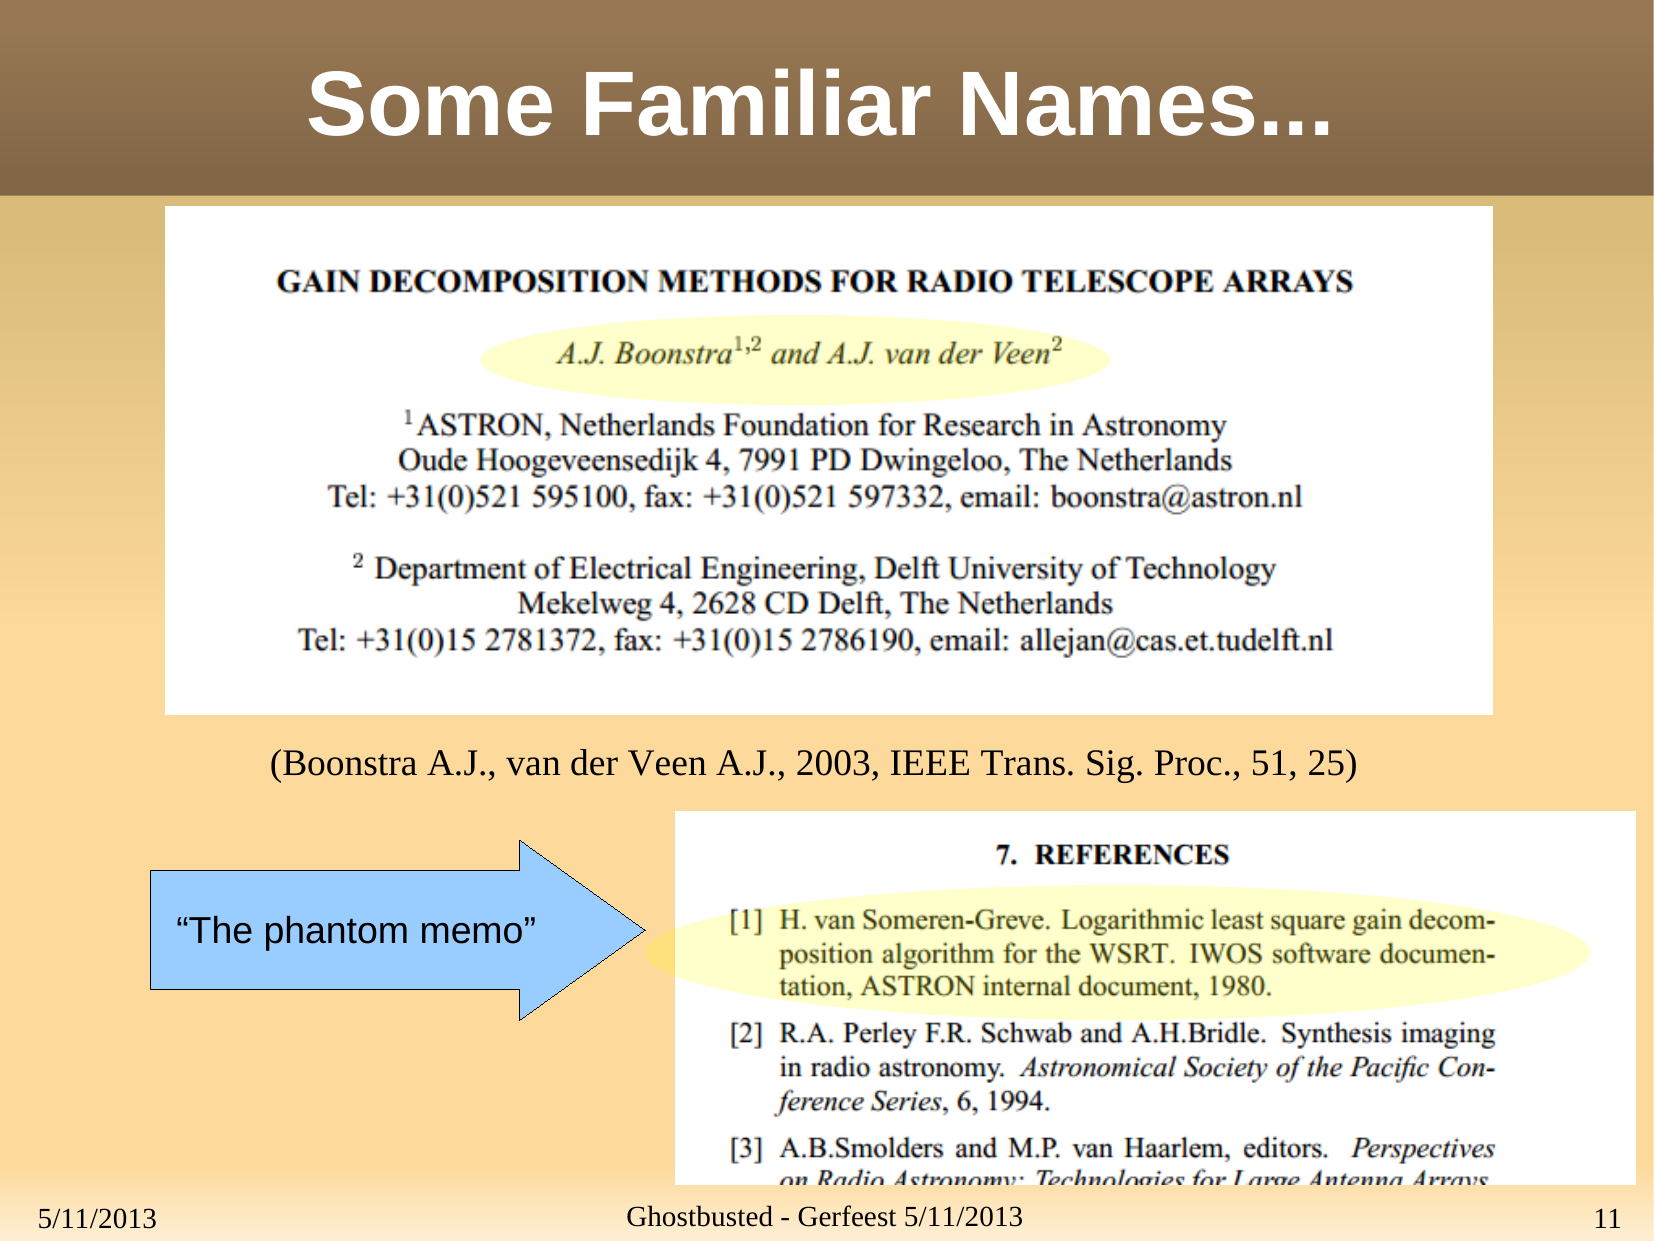

# Some Familiar Names...
(Boonstra A.J., van der Veen A.J., 2003, IEEE Trans. Sig. Proc., 51, 25)
“The phantom memo”
Ghostbusted - Gerfeest 5/11/2013
5/11/2013
11